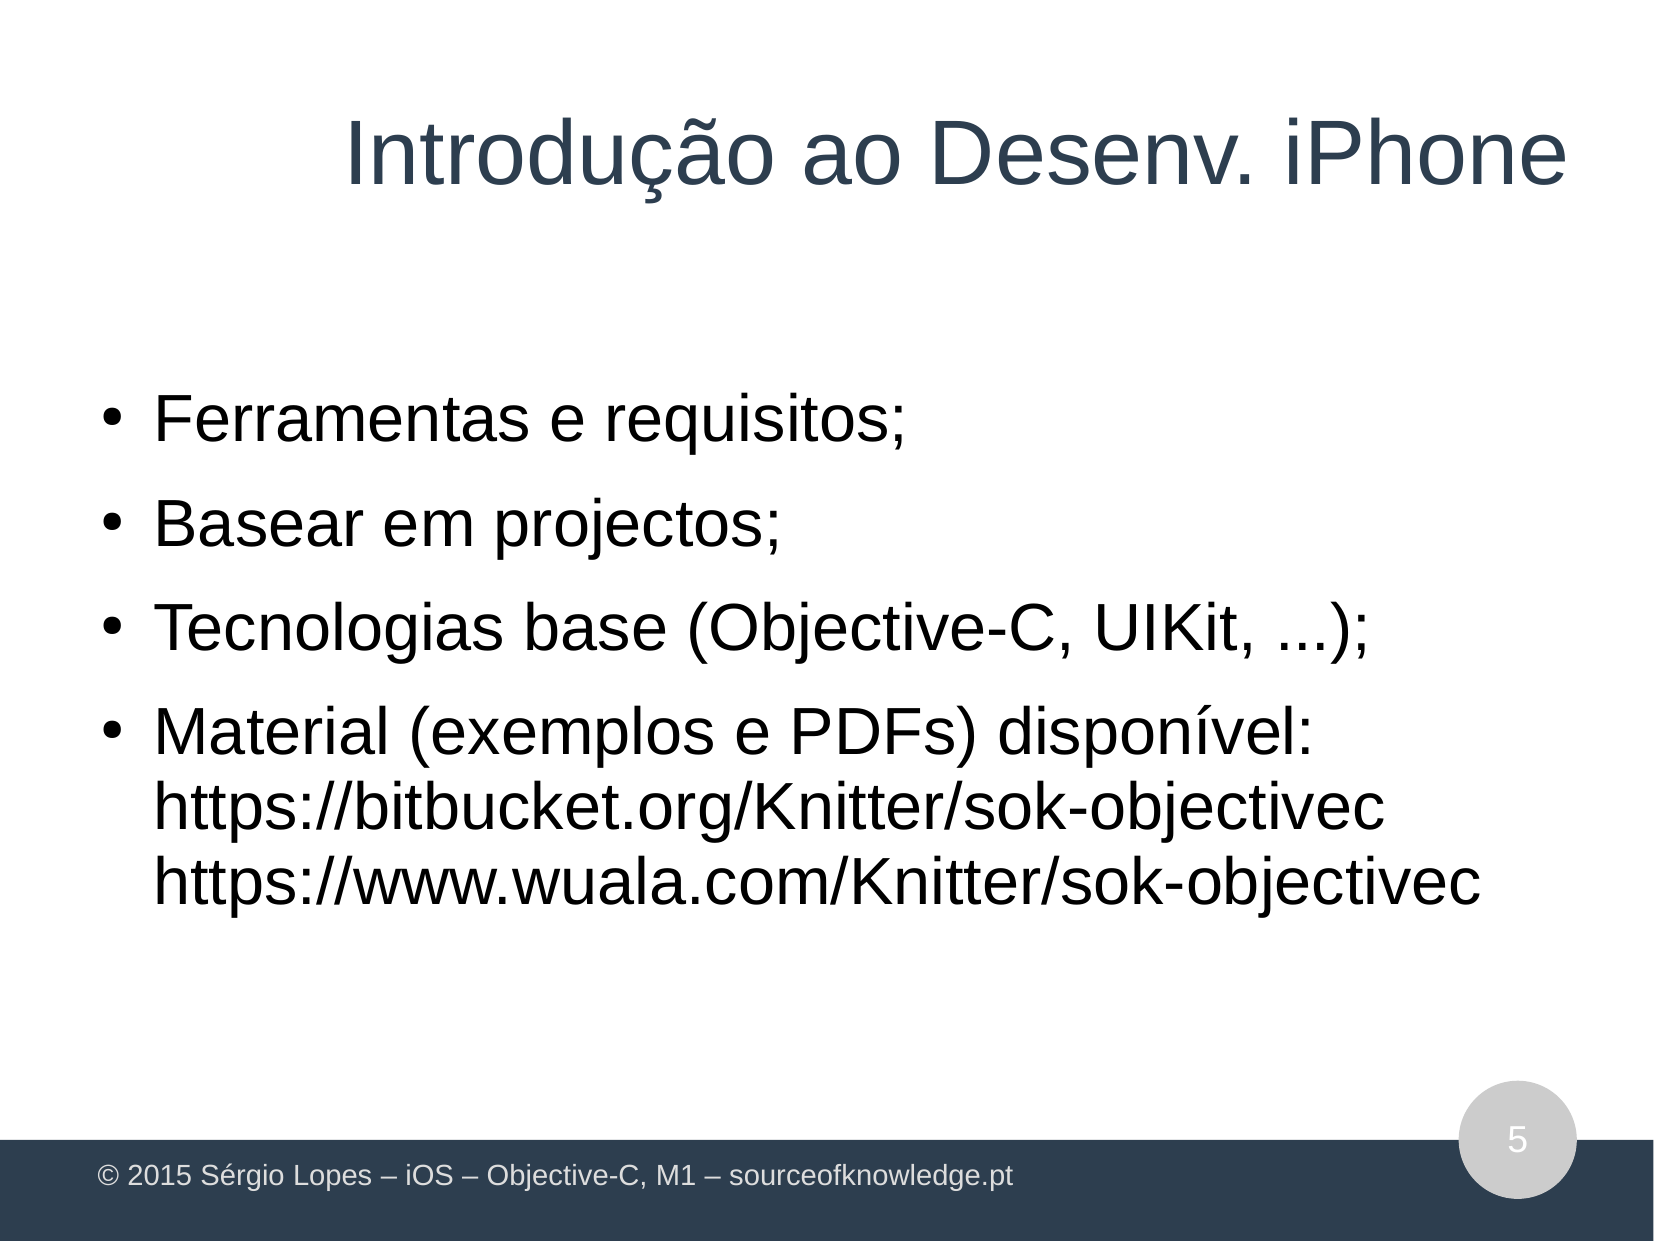

# Introdução ao Desenv. iPhone
Ferramentas e requisitos;
Basear em projectos;
Tecnologias base (Objective-C, UIKit, ...);
Material (exemplos e PDFs) disponível: https://bitbucket.org/Knitter/sok-objectivec https://www.wuala.com/Knitter/sok-objectivec
5
© 2015 Sérgio Lopes – iOS – Objective-C, M1 – sourceofknowledge.pt